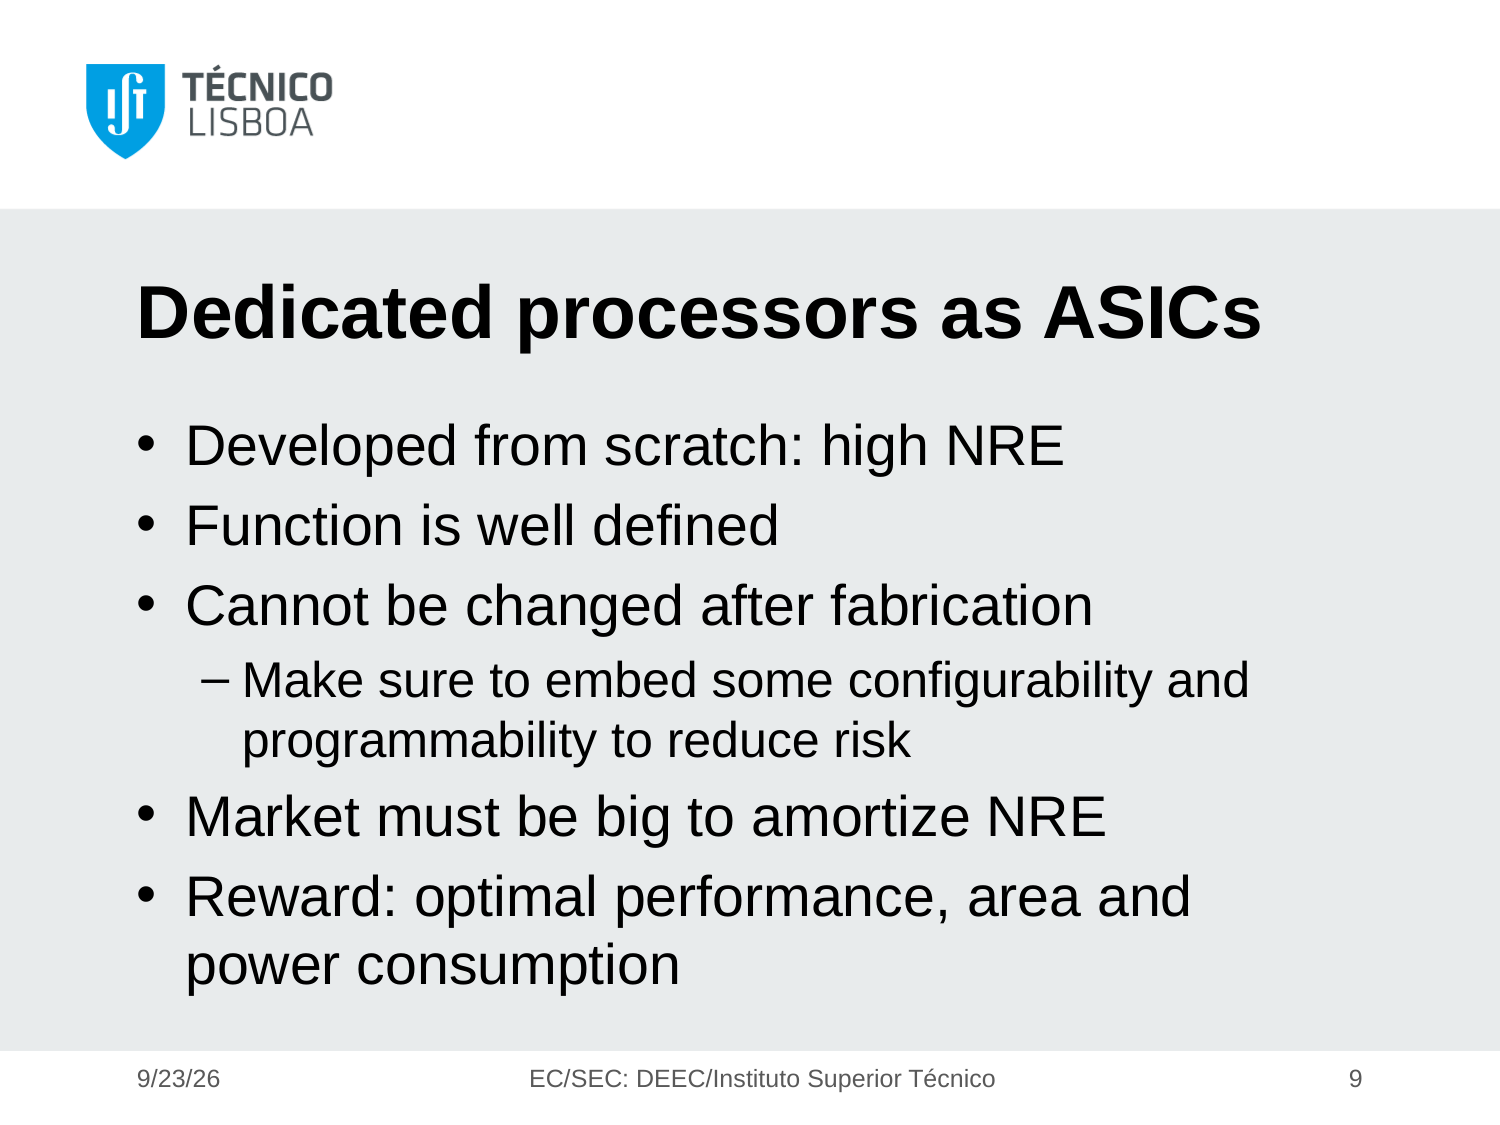

# Dedicated processors as ASICs
Developed from scratch: high NRE
Function is well defined
Cannot be changed after fabrication
Make sure to embed some configurability and programmability to reduce risk
Market must be big to amortize NRE
Reward: optimal performance, area and power consumption
EC/SEC: DEEC/Instituto Superior Técnico